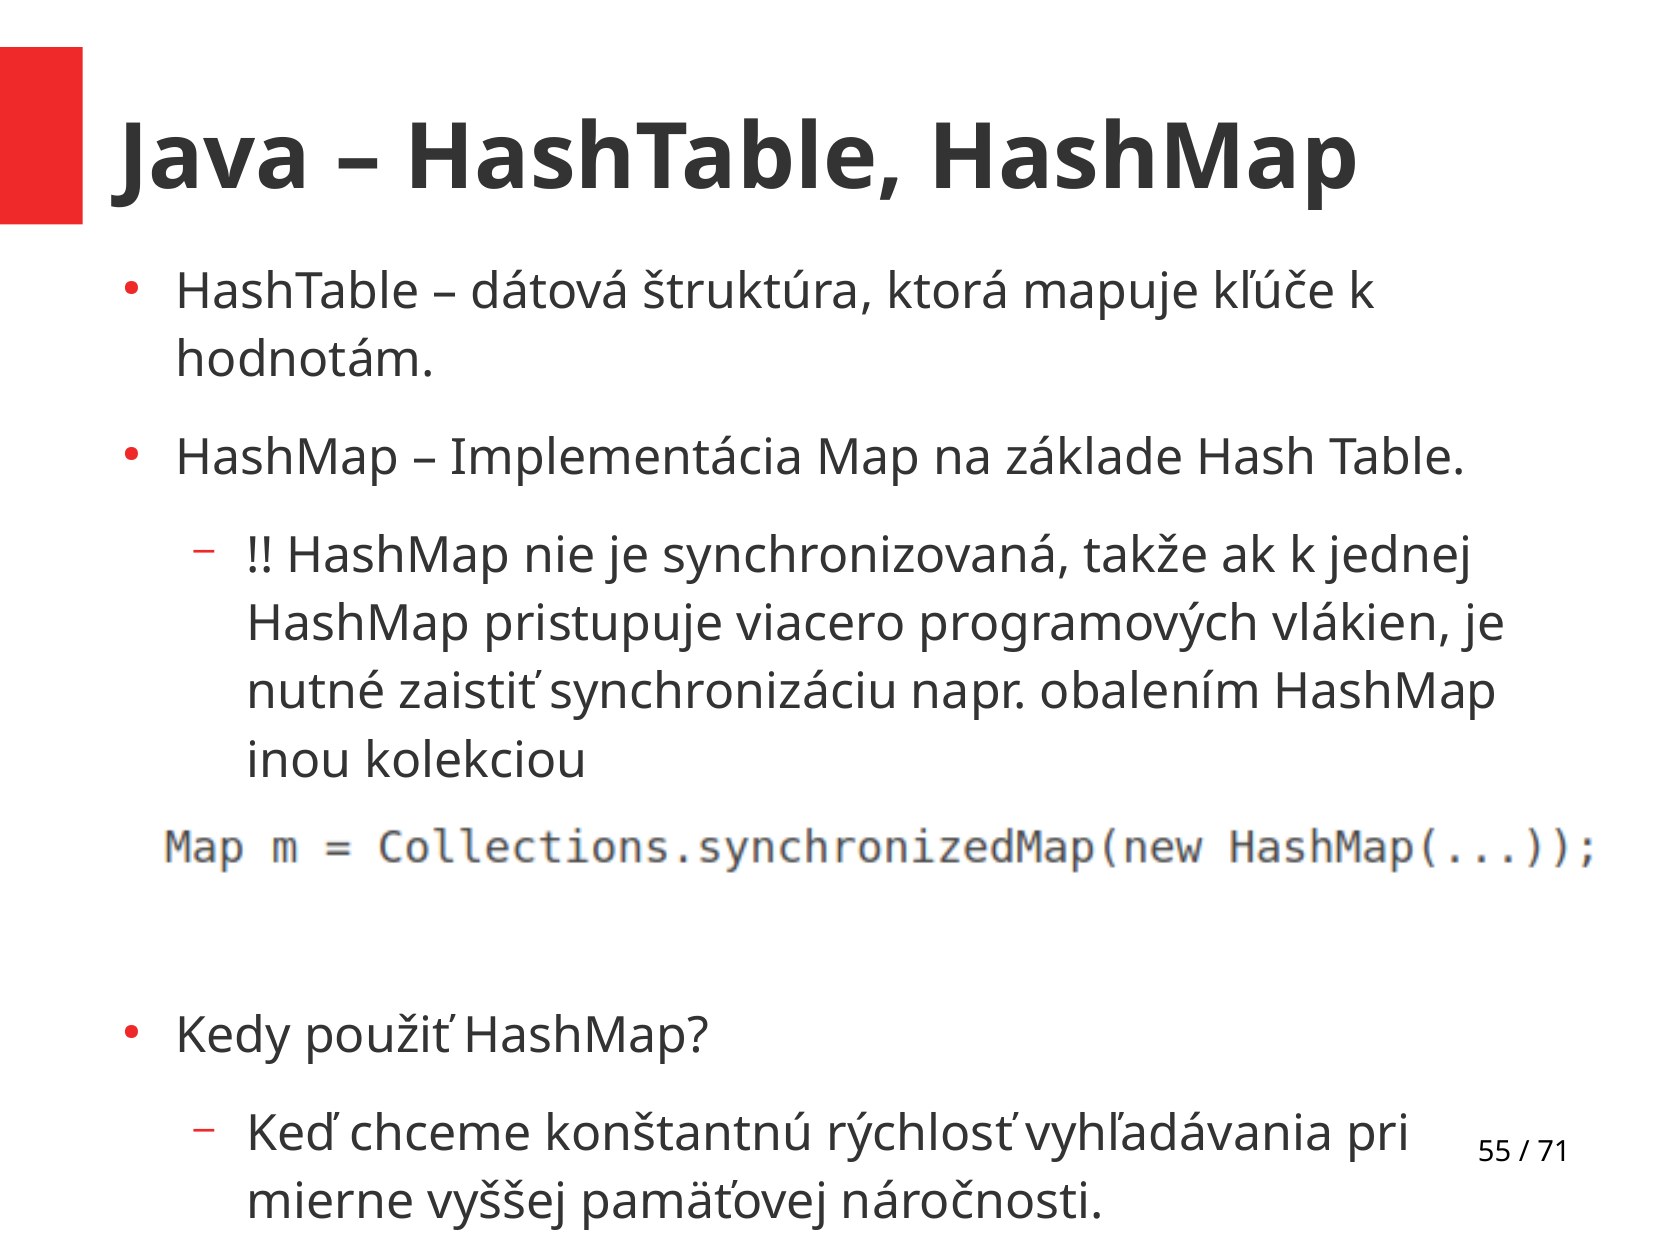

# Java – HashTable, HashMap
HashTable – dátová štruktúra, ktorá mapuje kľúče k hodnotám.
HashMap – Implementácia Map na základe Hash Table.
!! HashMap nie je synchronizovaná, takže ak k jednej HashMap pristupuje viacero programových vlákien, je nutné zaistiť synchronizáciu napr. obalením HashMap inou kolekciou
Kedy použiť HashMap?
Keď chceme konštantnú rýchlosť vyhľadávania pri mierne vyššej pamäťovej náročnosti.
55